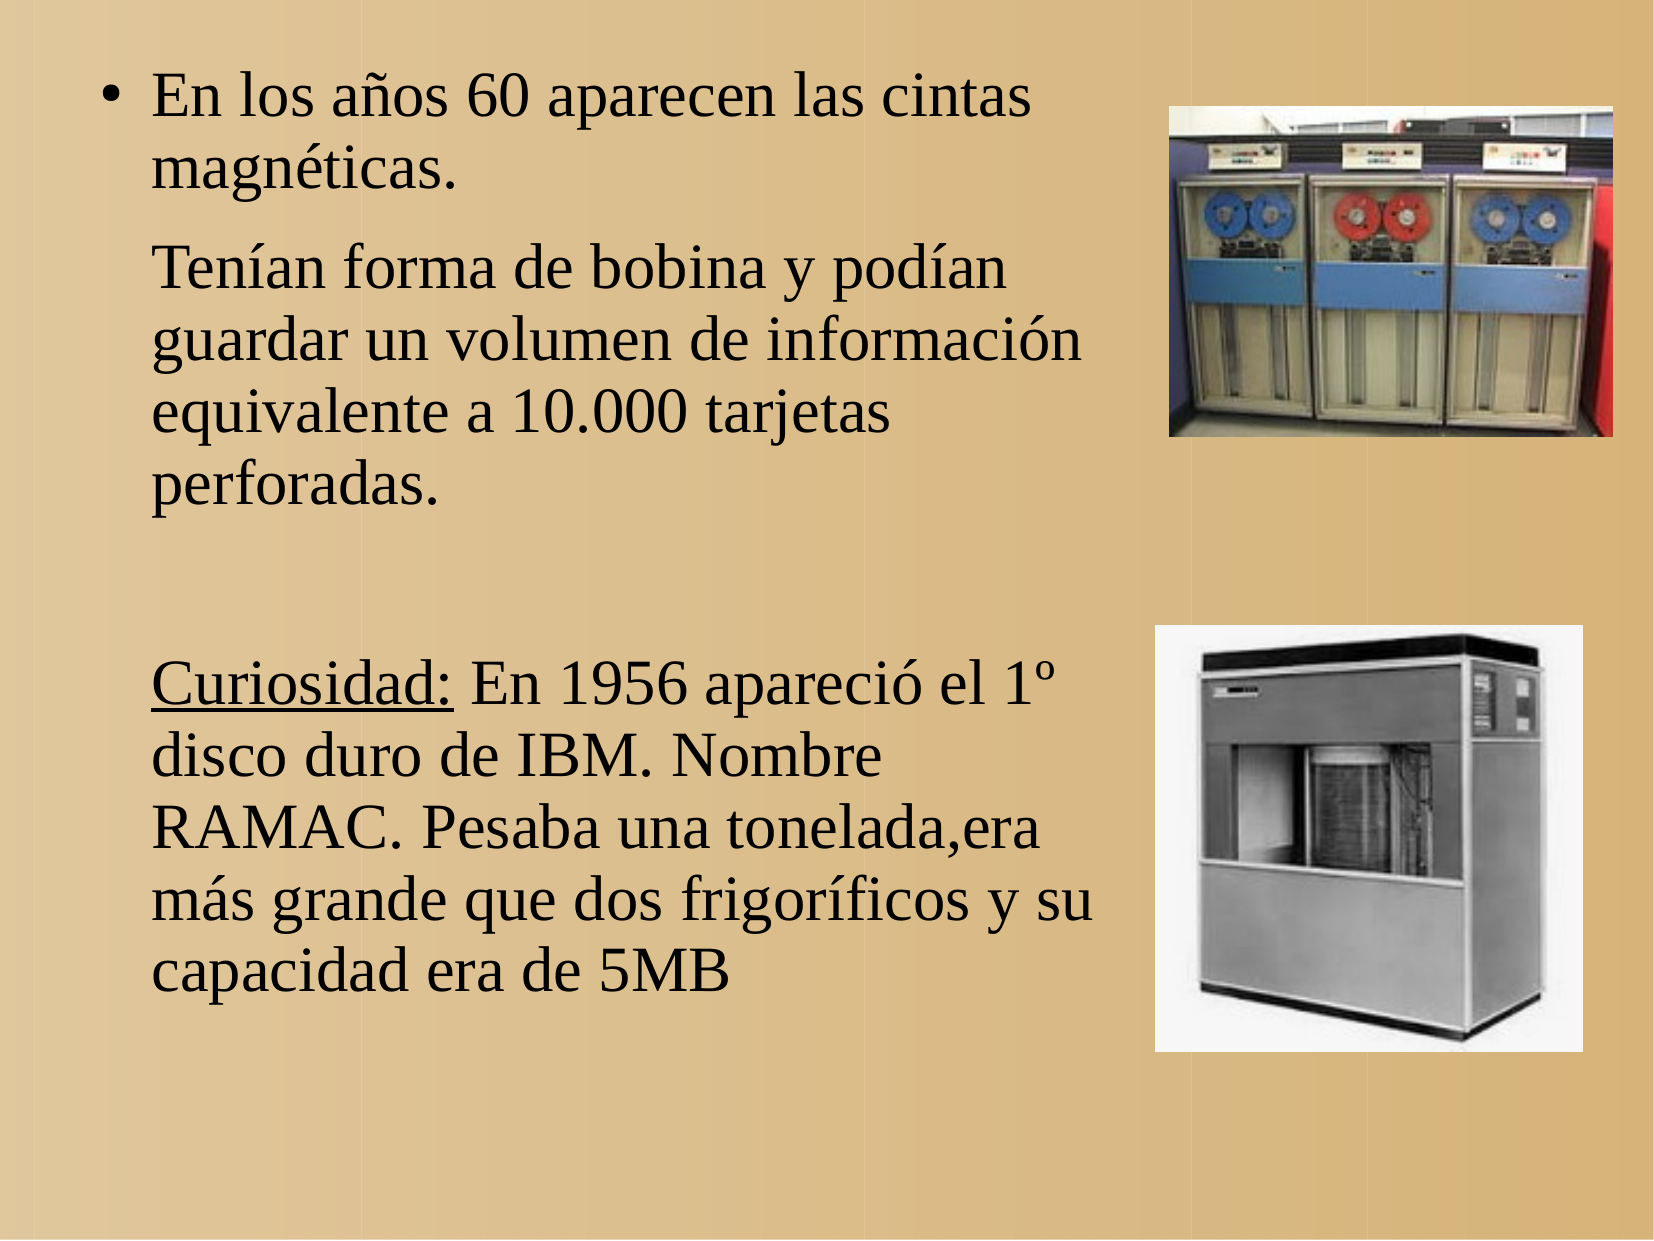

# En los años 60 aparecen las cintas magnéticas.
Tenían forma de bobina y podían guardar un volumen de información equivalente a 10.000 tarjetas perforadas.
Curiosidad: En 1956 apareció el 1º disco duro de IBM. Nombre RAMAC. Pesaba una tonelada,era más grande que dos frigoríficos y su capacidad era de 5MB